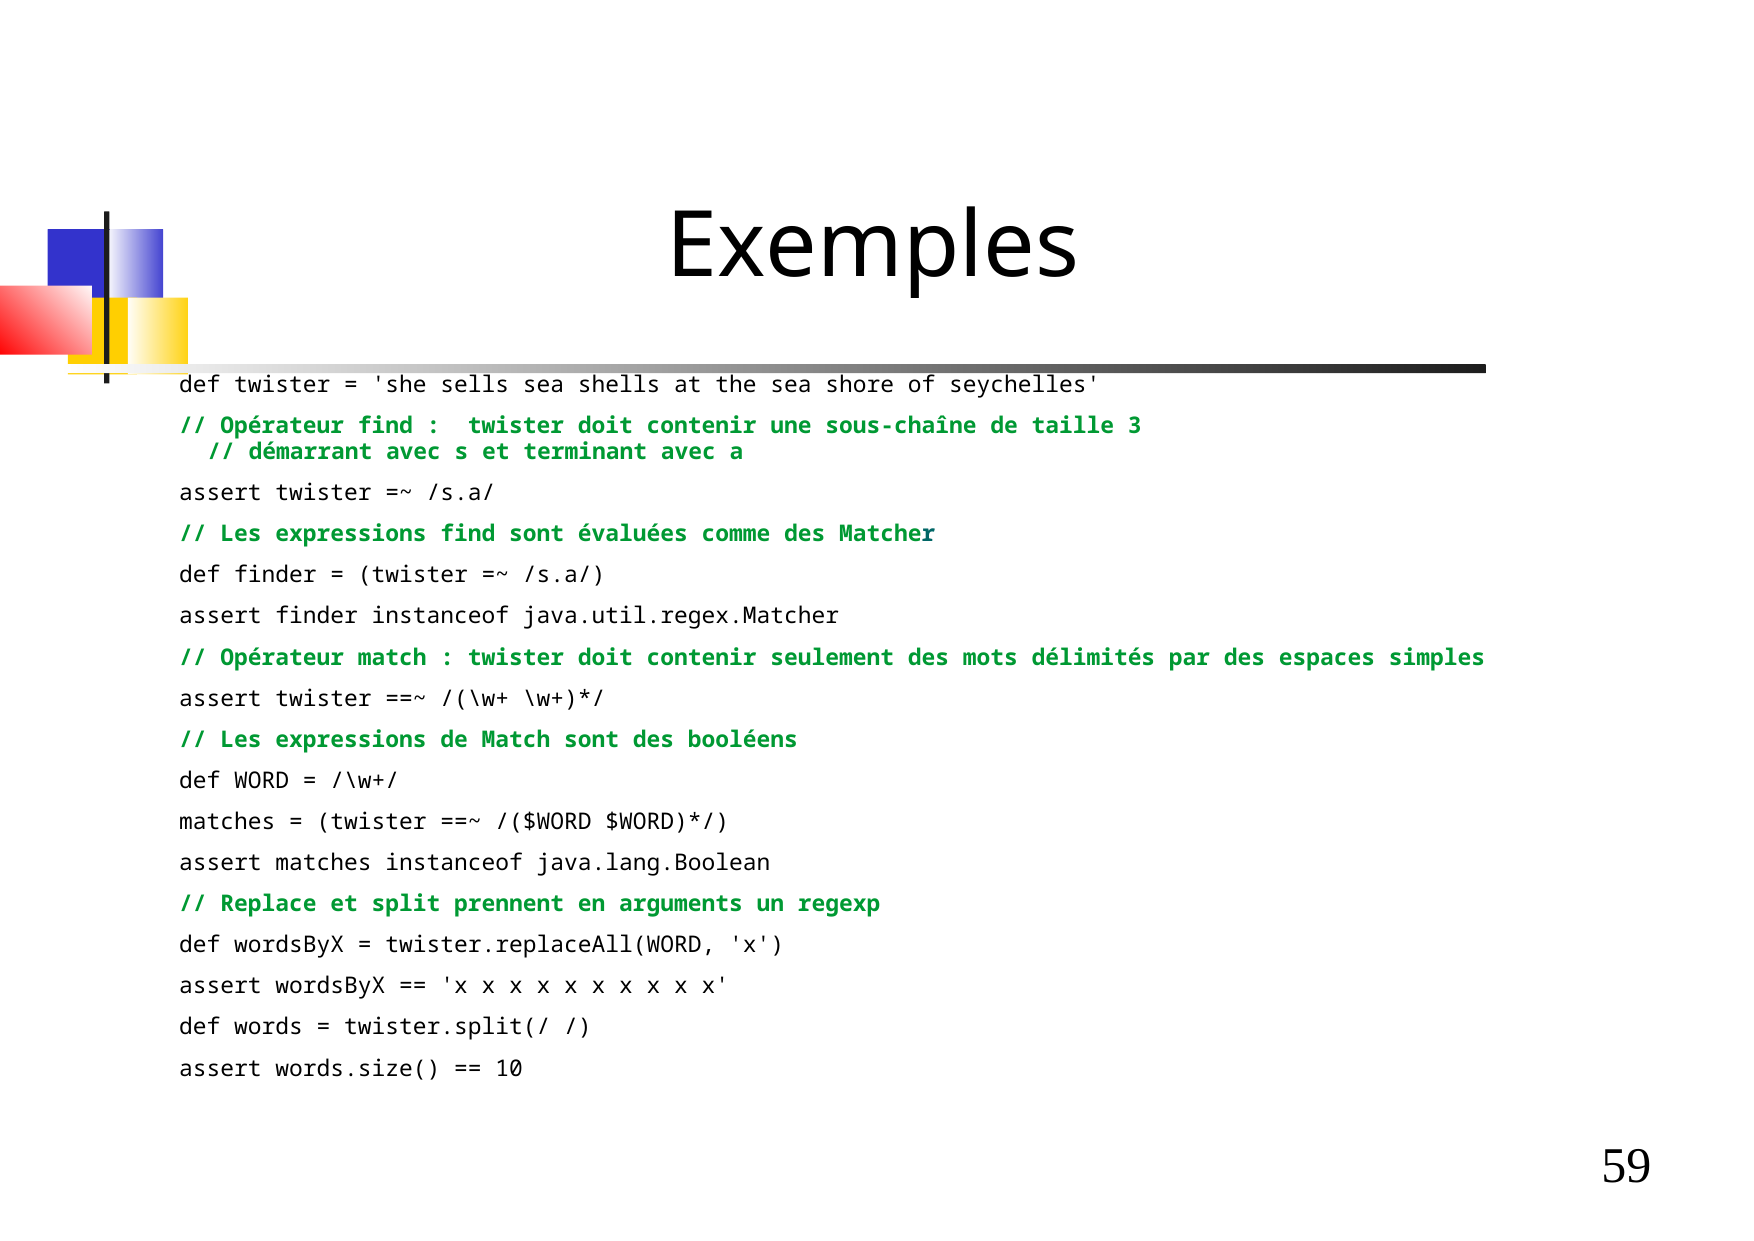

# Exemples
def twister = 'she sells sea shells at the sea shore of seychelles'
// Opérateur find : twister doit contenir une sous-chaîne de taille 3
// démarrant avec s et terminant avec a
assert twister =~ /s.a/
// Les expressions find sont évaluées comme des Matcher
def finder = (twister =~ /s.a/)
assert finder instanceof java.util.regex.Matcher
// Opérateur match : twister doit contenir seulement des mots délimités par des espaces simples
assert twister ==~ /(\w+ \w+)*/
// Les expressions de Match sont des booléens
def WORD = /\w+/
matches = (twister ==~ /($WORD $WORD)*/)
assert matches instanceof java.lang.Boolean
// Replace et split prennent en arguments un regexp
def wordsByX = twister.replaceAll(WORD, 'x')
assert wordsByX == 'x x x x x x x x x x'
def words = twister.split(/ /)
assert words.size() == 10